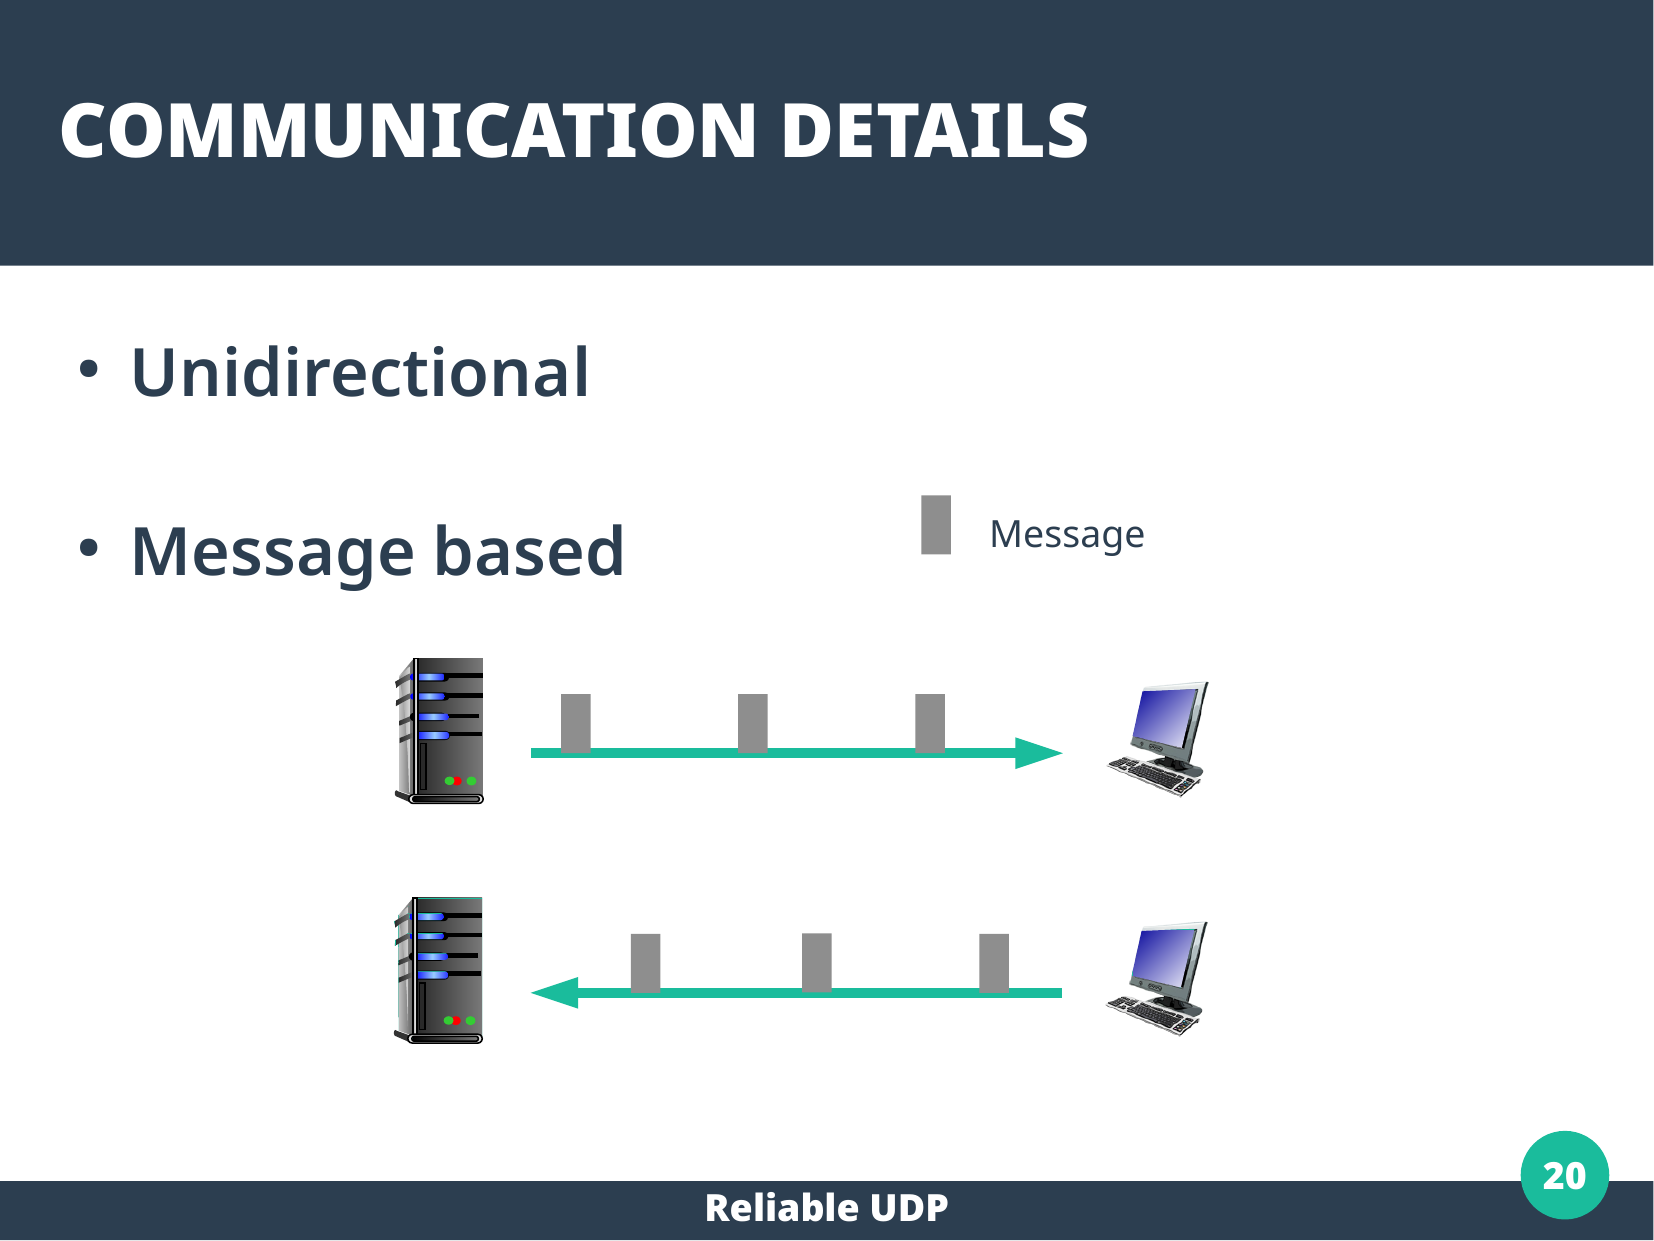

# COMMUNICATION DETAILS
Unidirectional
Message based
Message
20
Reliable UDP